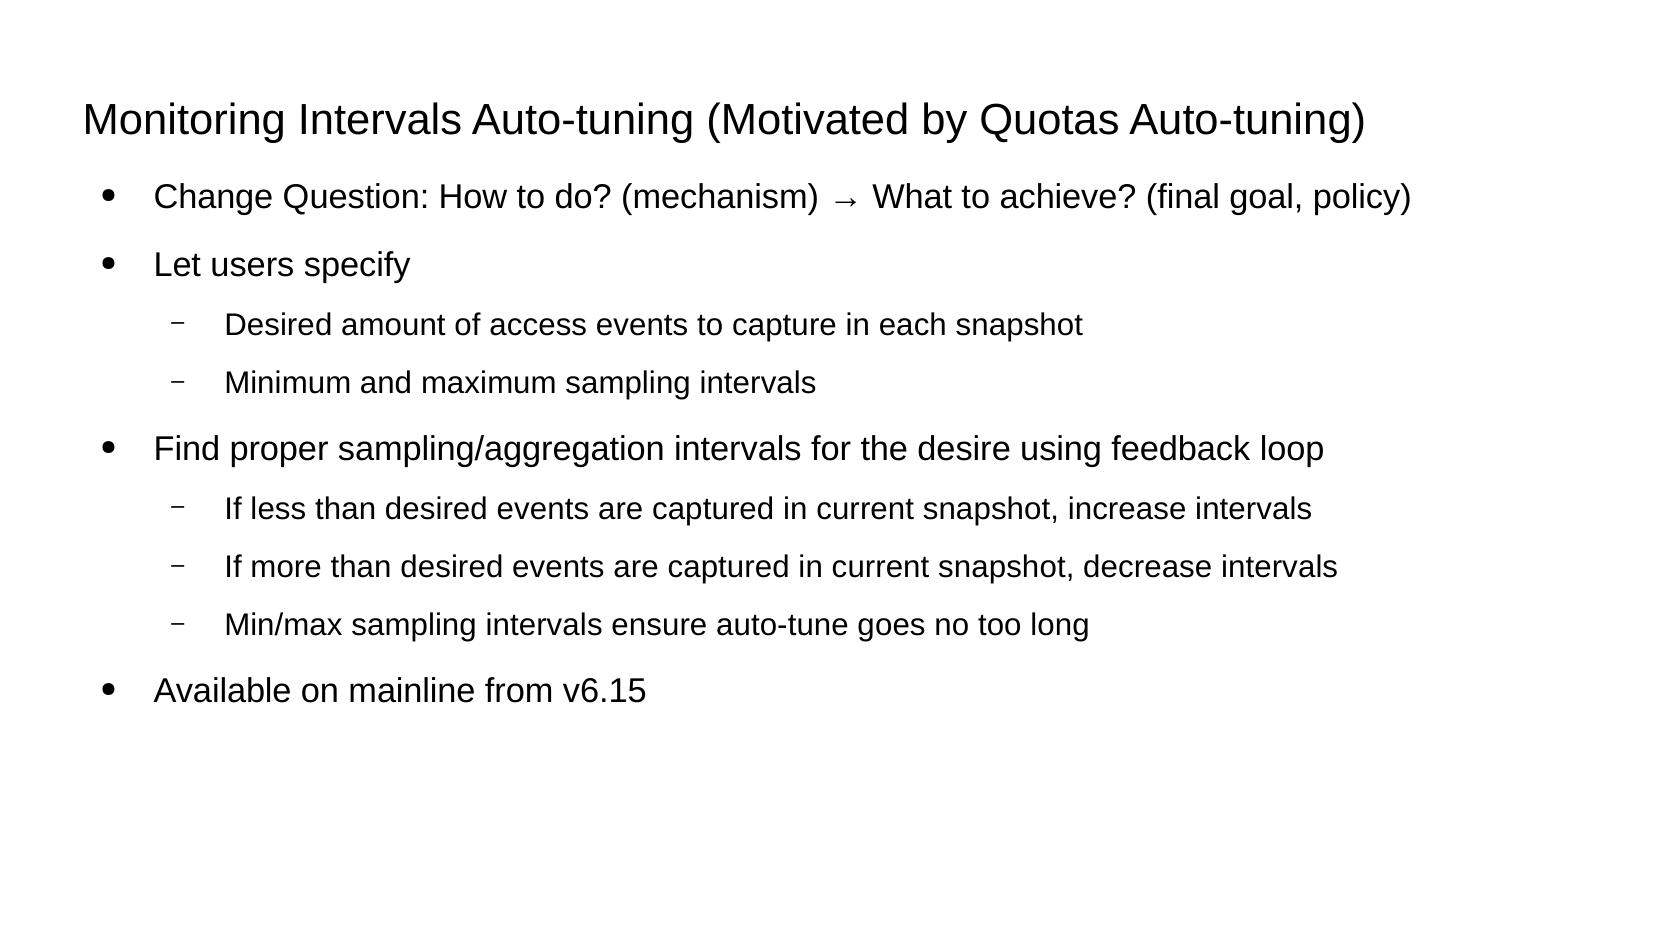

# Monitoring Intervals Auto-tuning (Motivated by Quotas Auto-tuning)
Change Question: How to do? (mechanism) → What to achieve? (final goal, policy)
Let users specify
Desired amount of access events to capture in each snapshot
Minimum and maximum sampling intervals
Find proper sampling/aggregation intervals for the desire using feedback loop
If less than desired events are captured in current snapshot, increase intervals
If more than desired events are captured in current snapshot, decrease intervals
Min/max sampling intervals ensure auto-tune goes no too long
Available on mainline from v6.15